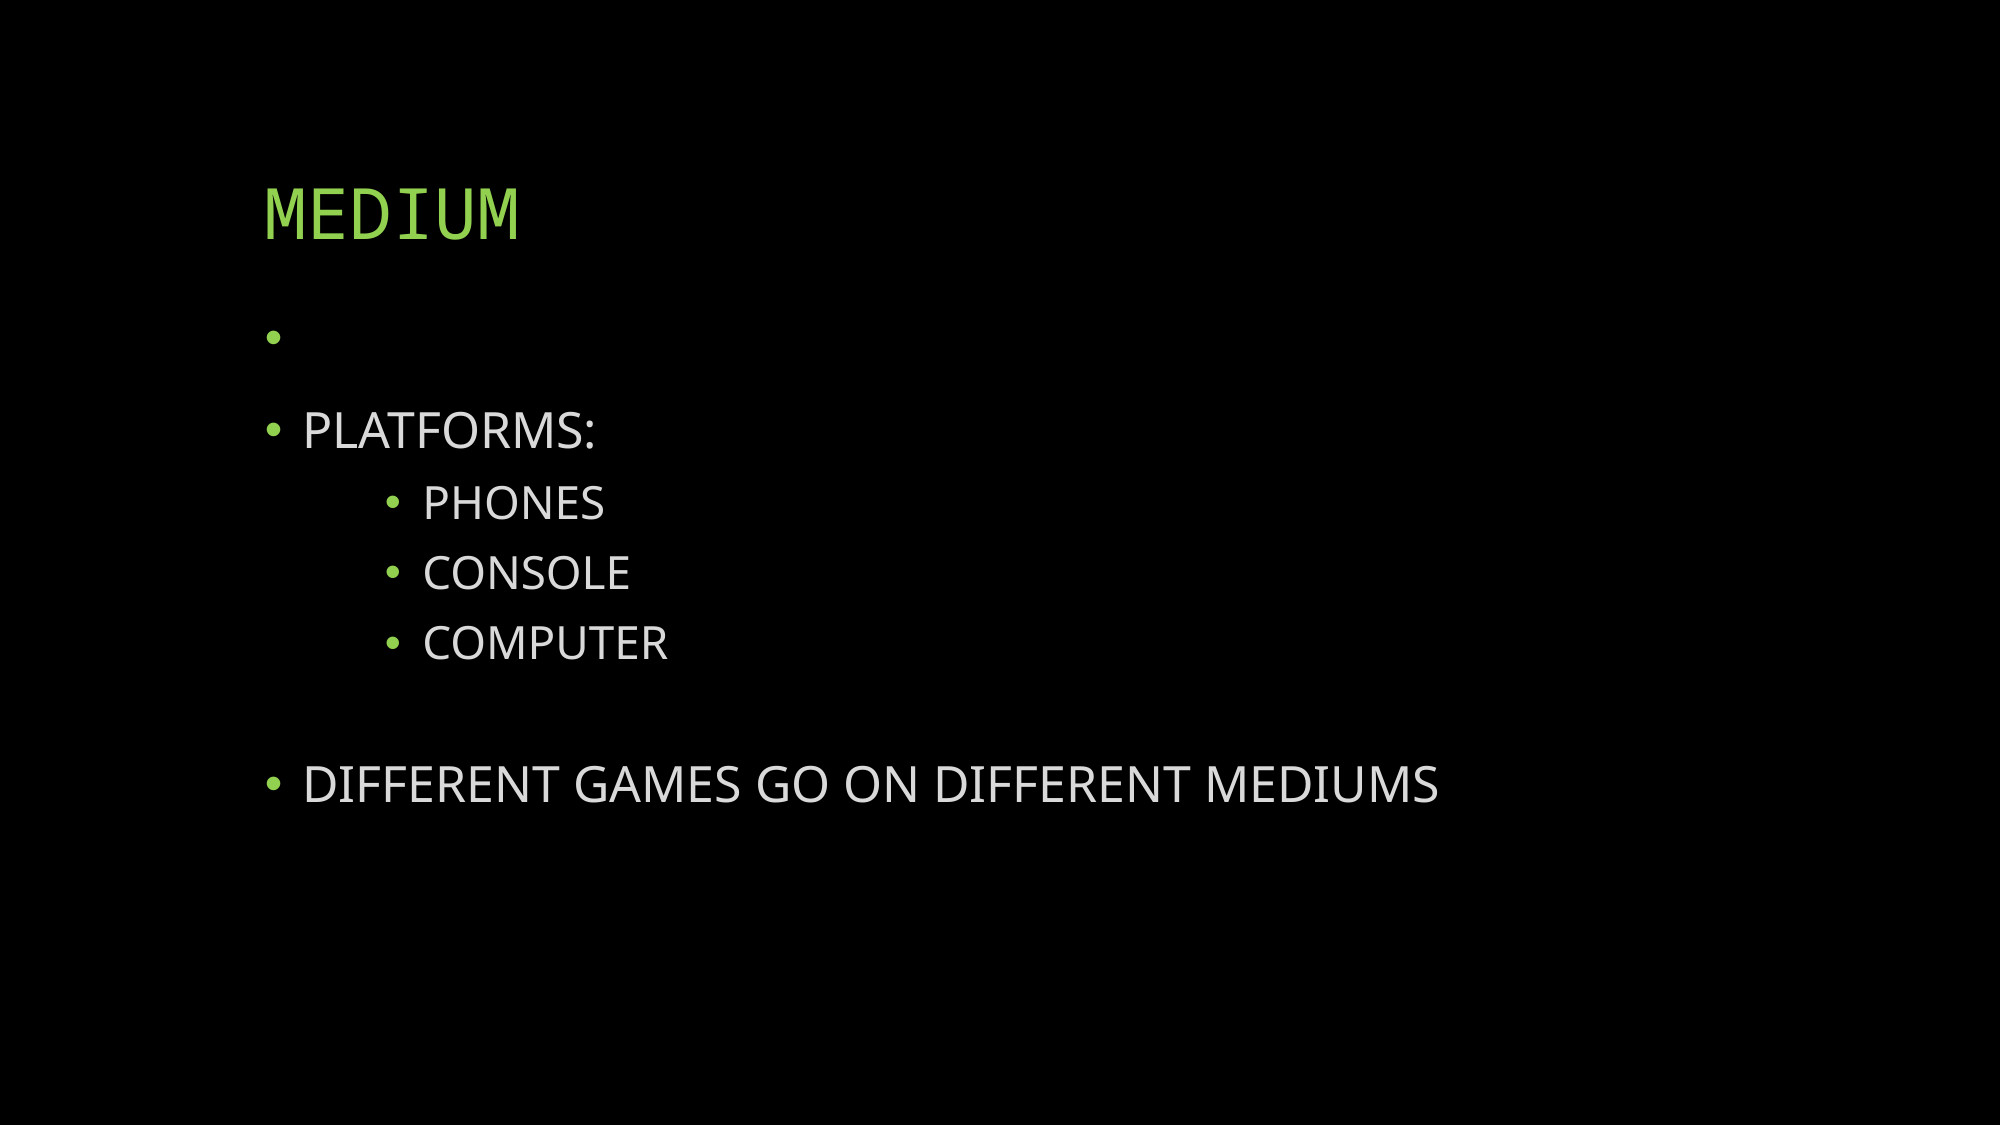

# MEDIUM
PLATFORMS:
PHONES
CONSOLE
COMPUTER
DIFFERENT GAMES GO ON DIFFERENT MEDIUMS